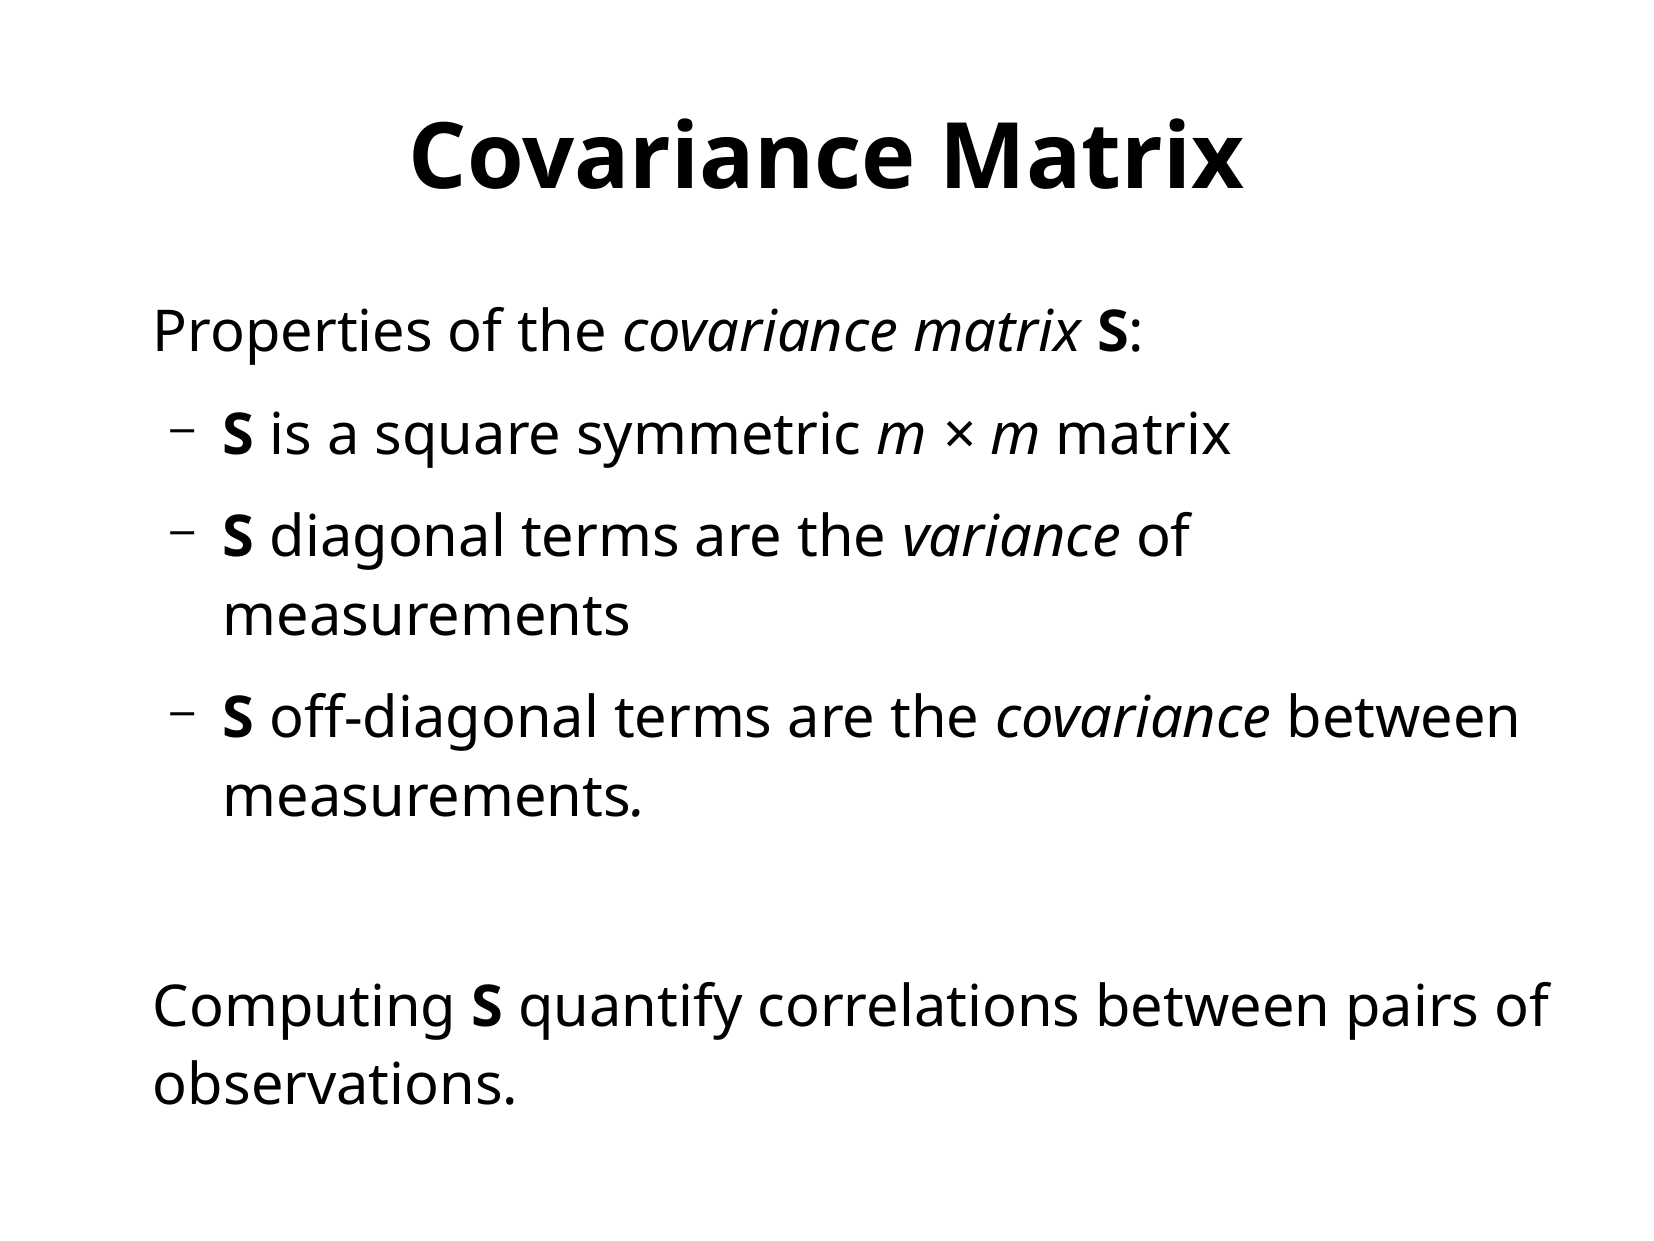

# Covariance Matrix
Properties of the covariance matrix S:
S is a square symmetric m × m matrix
S diagonal terms are the variance of measurements
S off-diagonal terms are the covariance between measurements.
Computing S quantify correlations between pairs of observations.